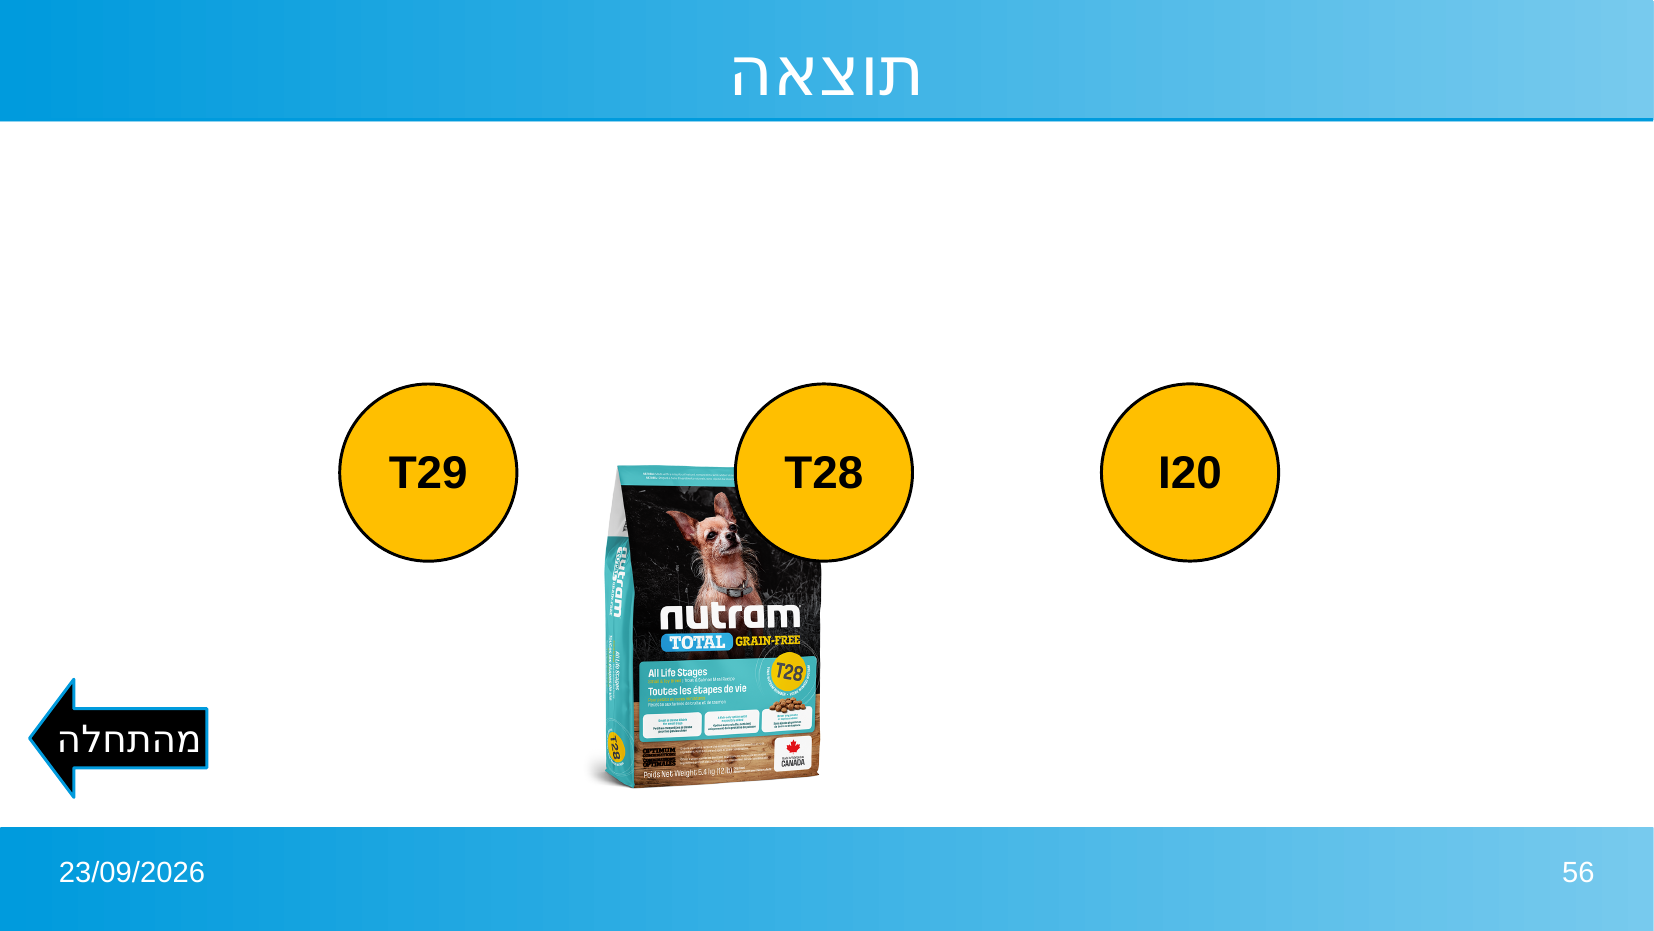

# תוצאה
I20
T28
T29
מהתחלה
56